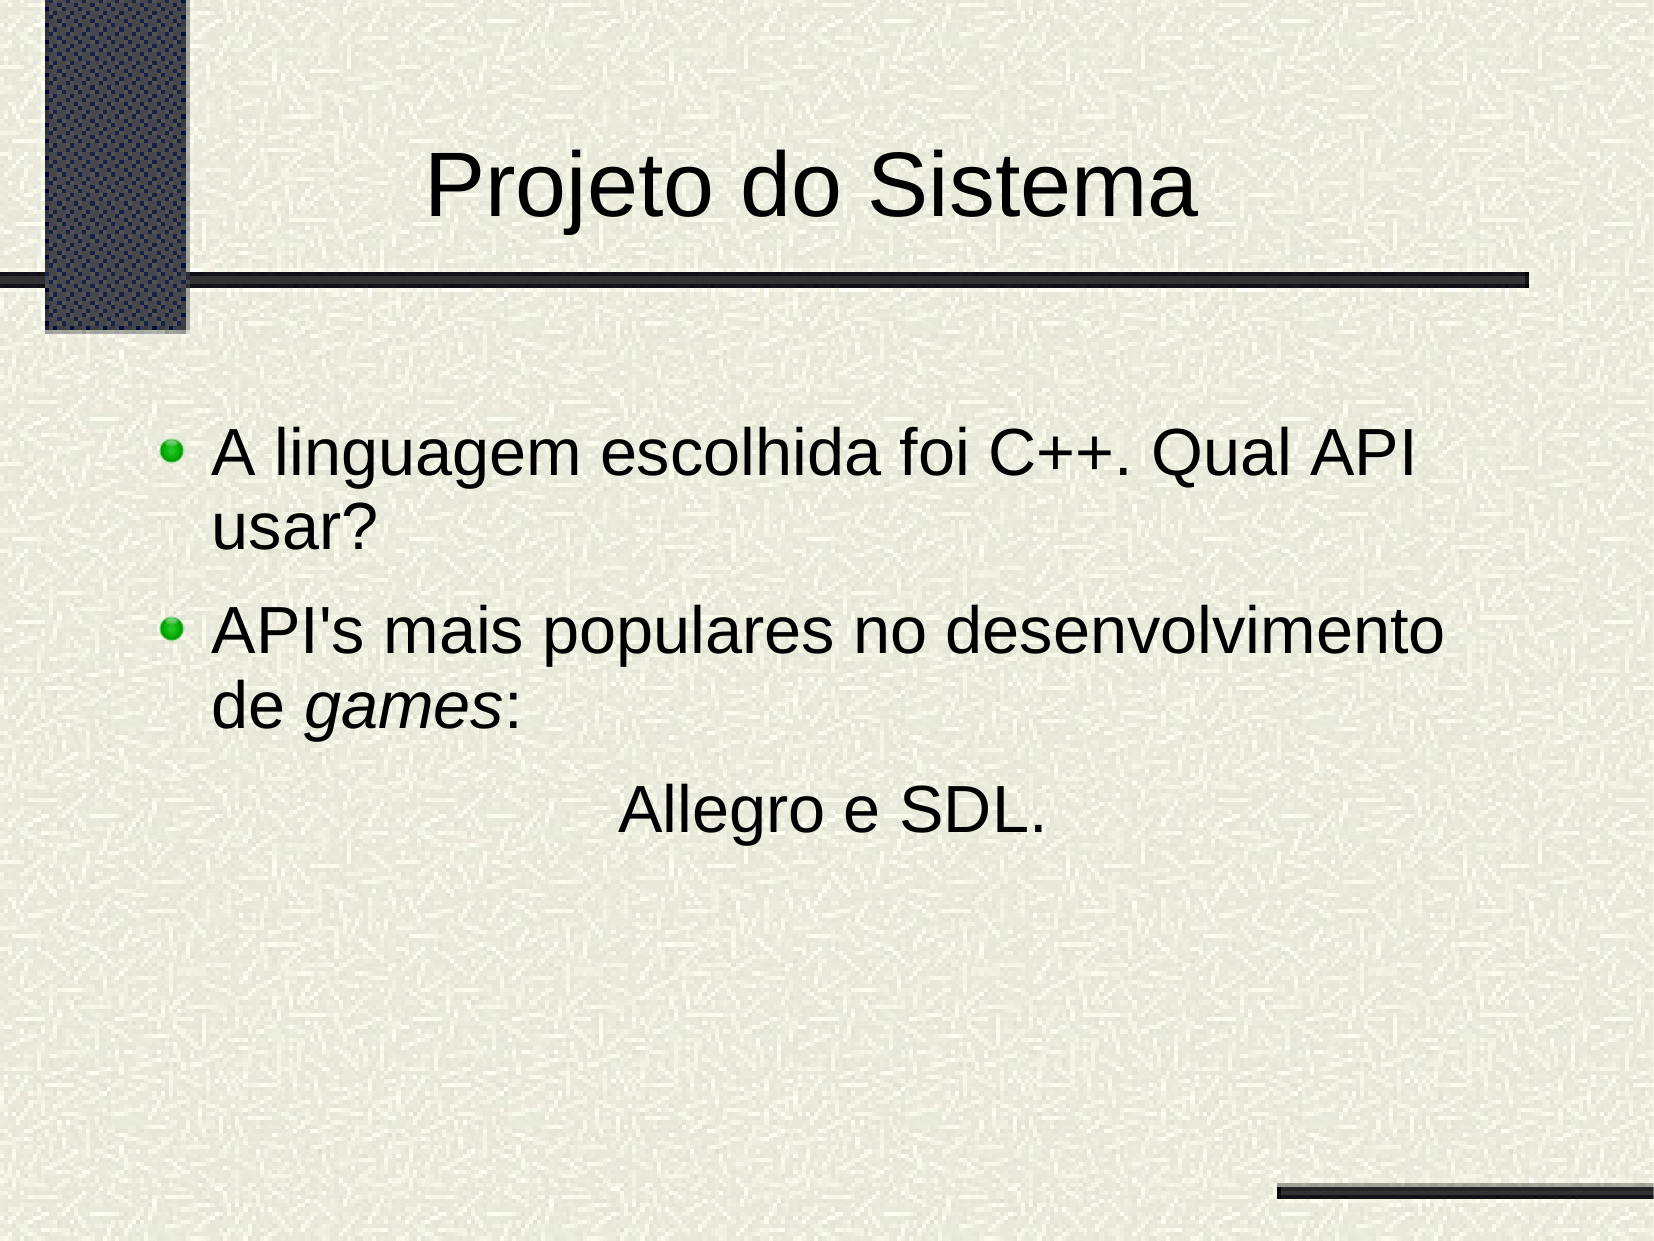

Projeto do Sistema
A linguagem escolhida foi C++. Qual API usar?
API's mais populares no desenvolvimento de games:
Allegro e SDL.